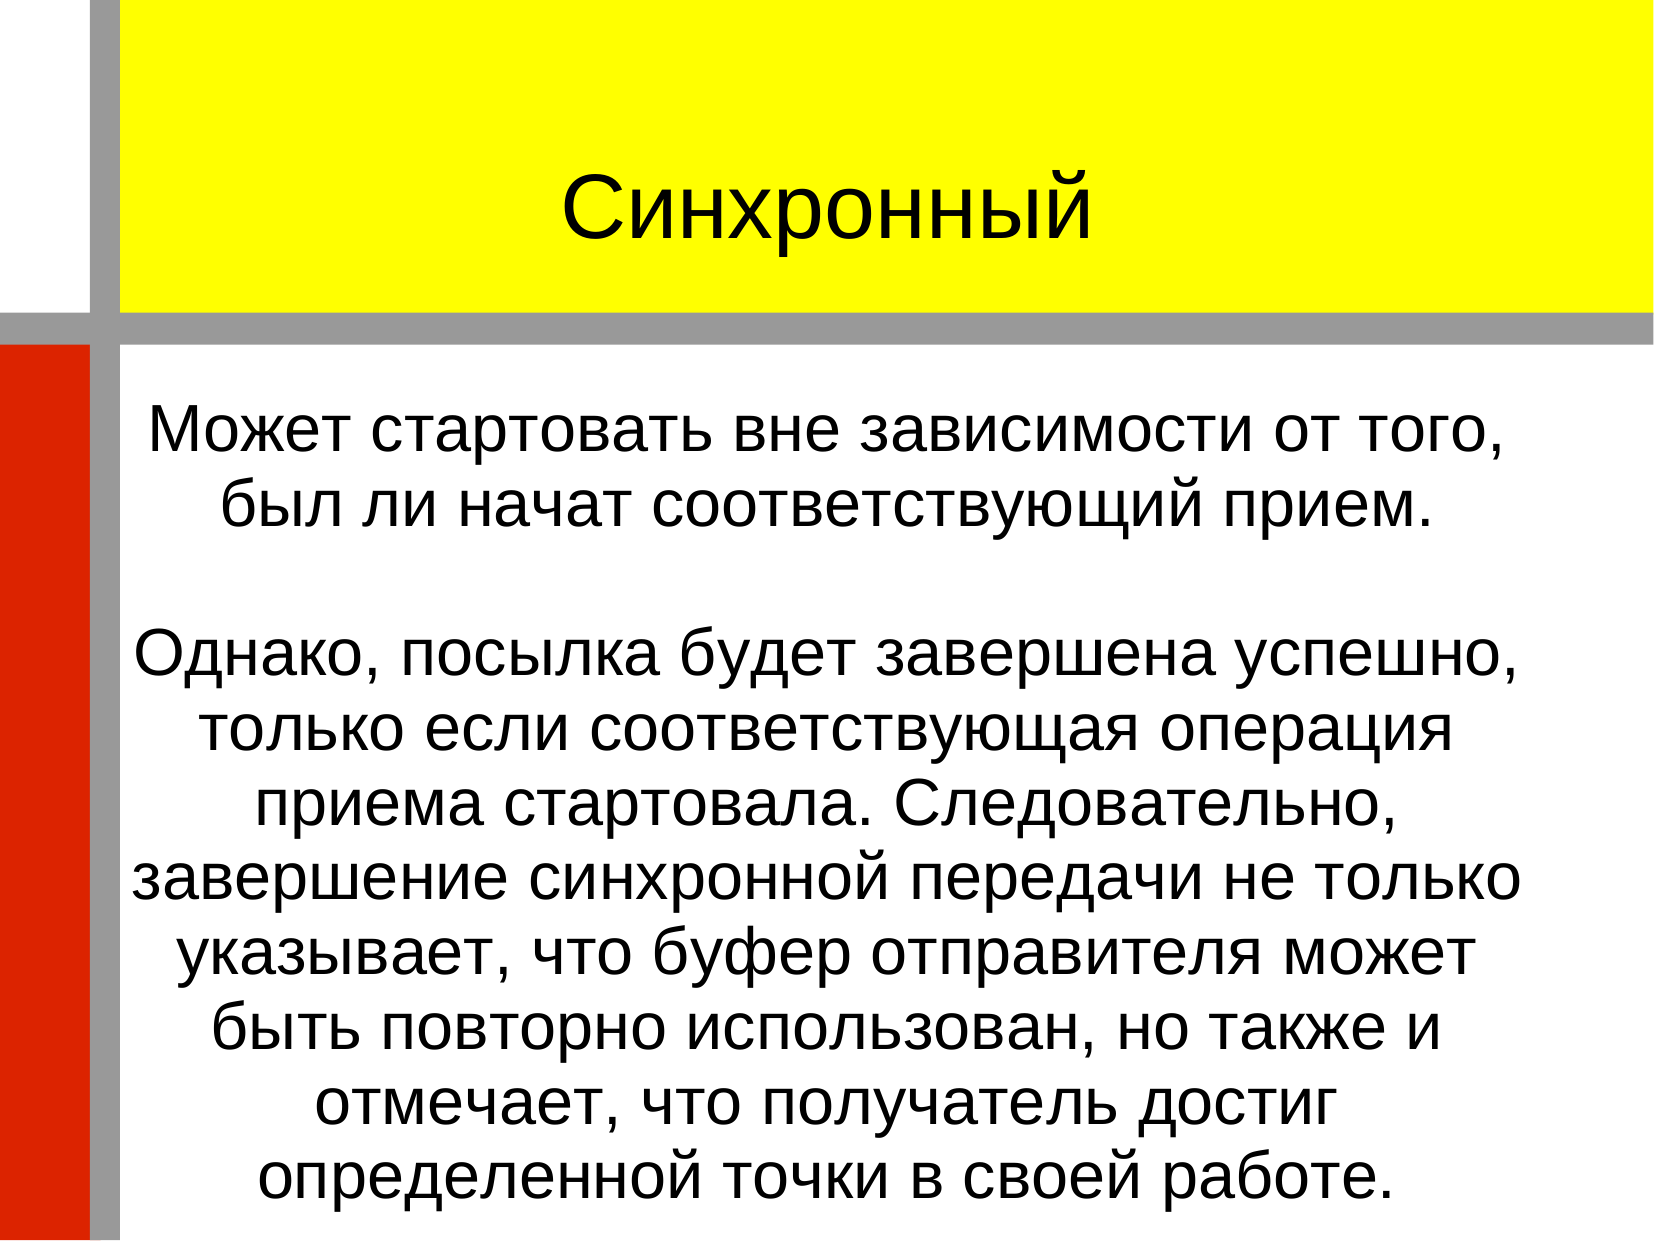

# Синхронный
Может стартовать вне зависимости от того, был ли начат соответствующий прием.
Однако, посылка будет завершена успешно, только если соответствующая операция приема стартовала. Следовательно, завершение синхронной передачи не только указывает, что буфер отправителя может быть повторно использован, но также и отмечает, что получатель достиг определенной точки в своей работе.